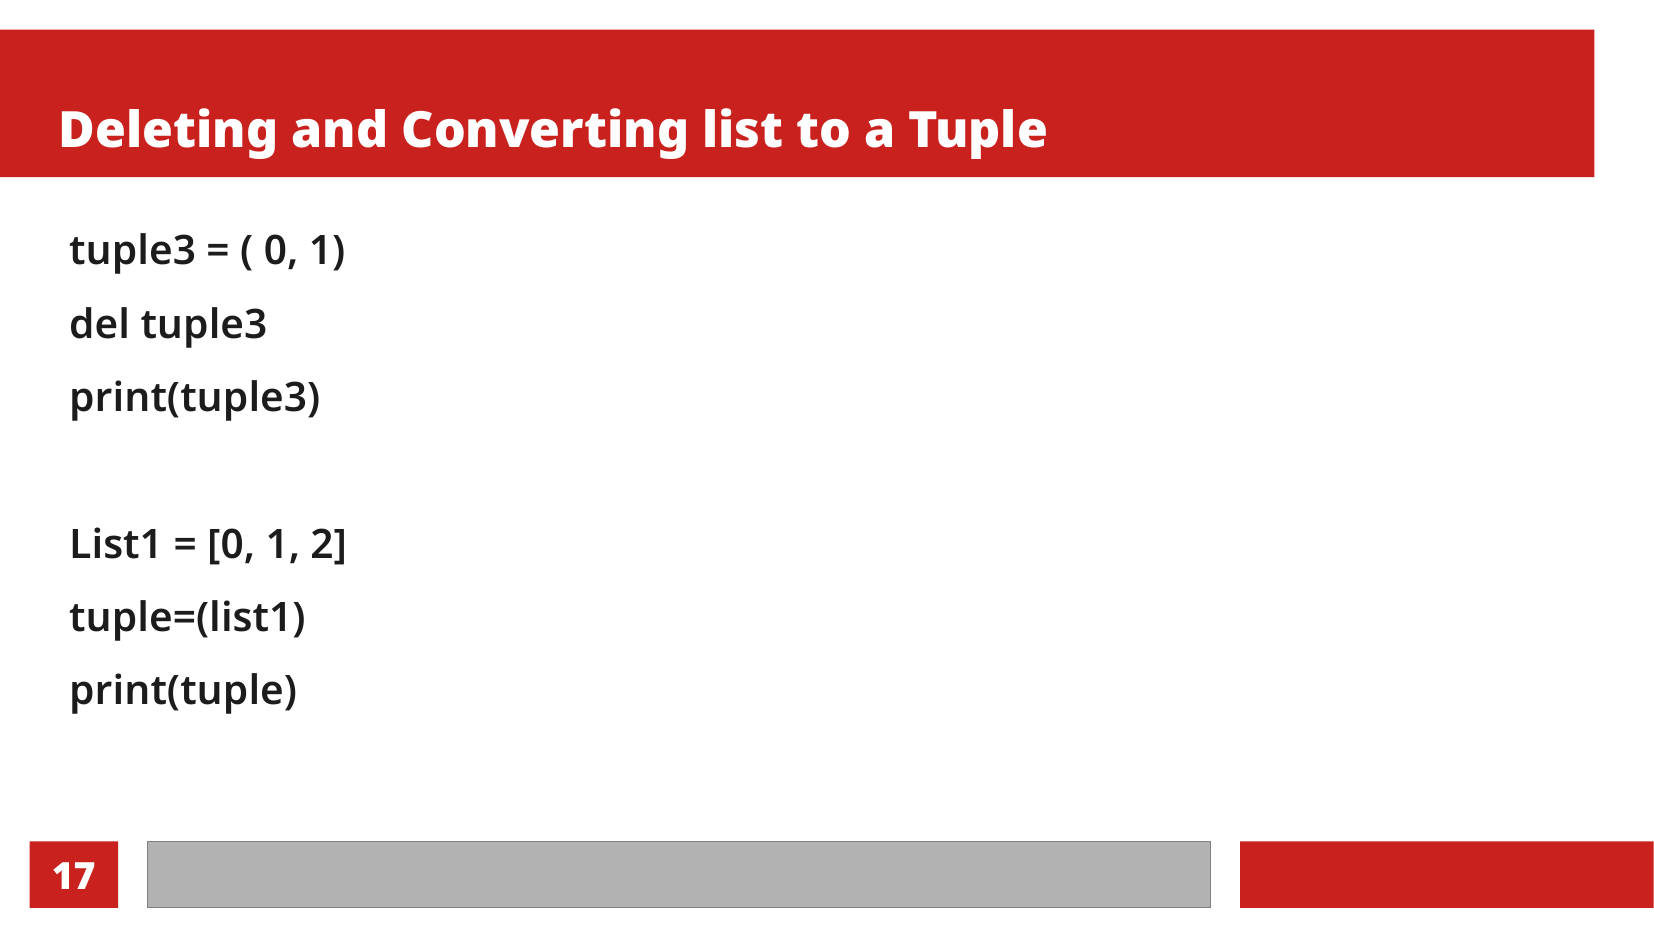

# Deleting and Converting list to a Tuple
tuple3 = ( 0, 1)
del tuple3
print(tuple3)
List1 = [0, 1, 2]
tuple=(list1)
print(tuple)
17